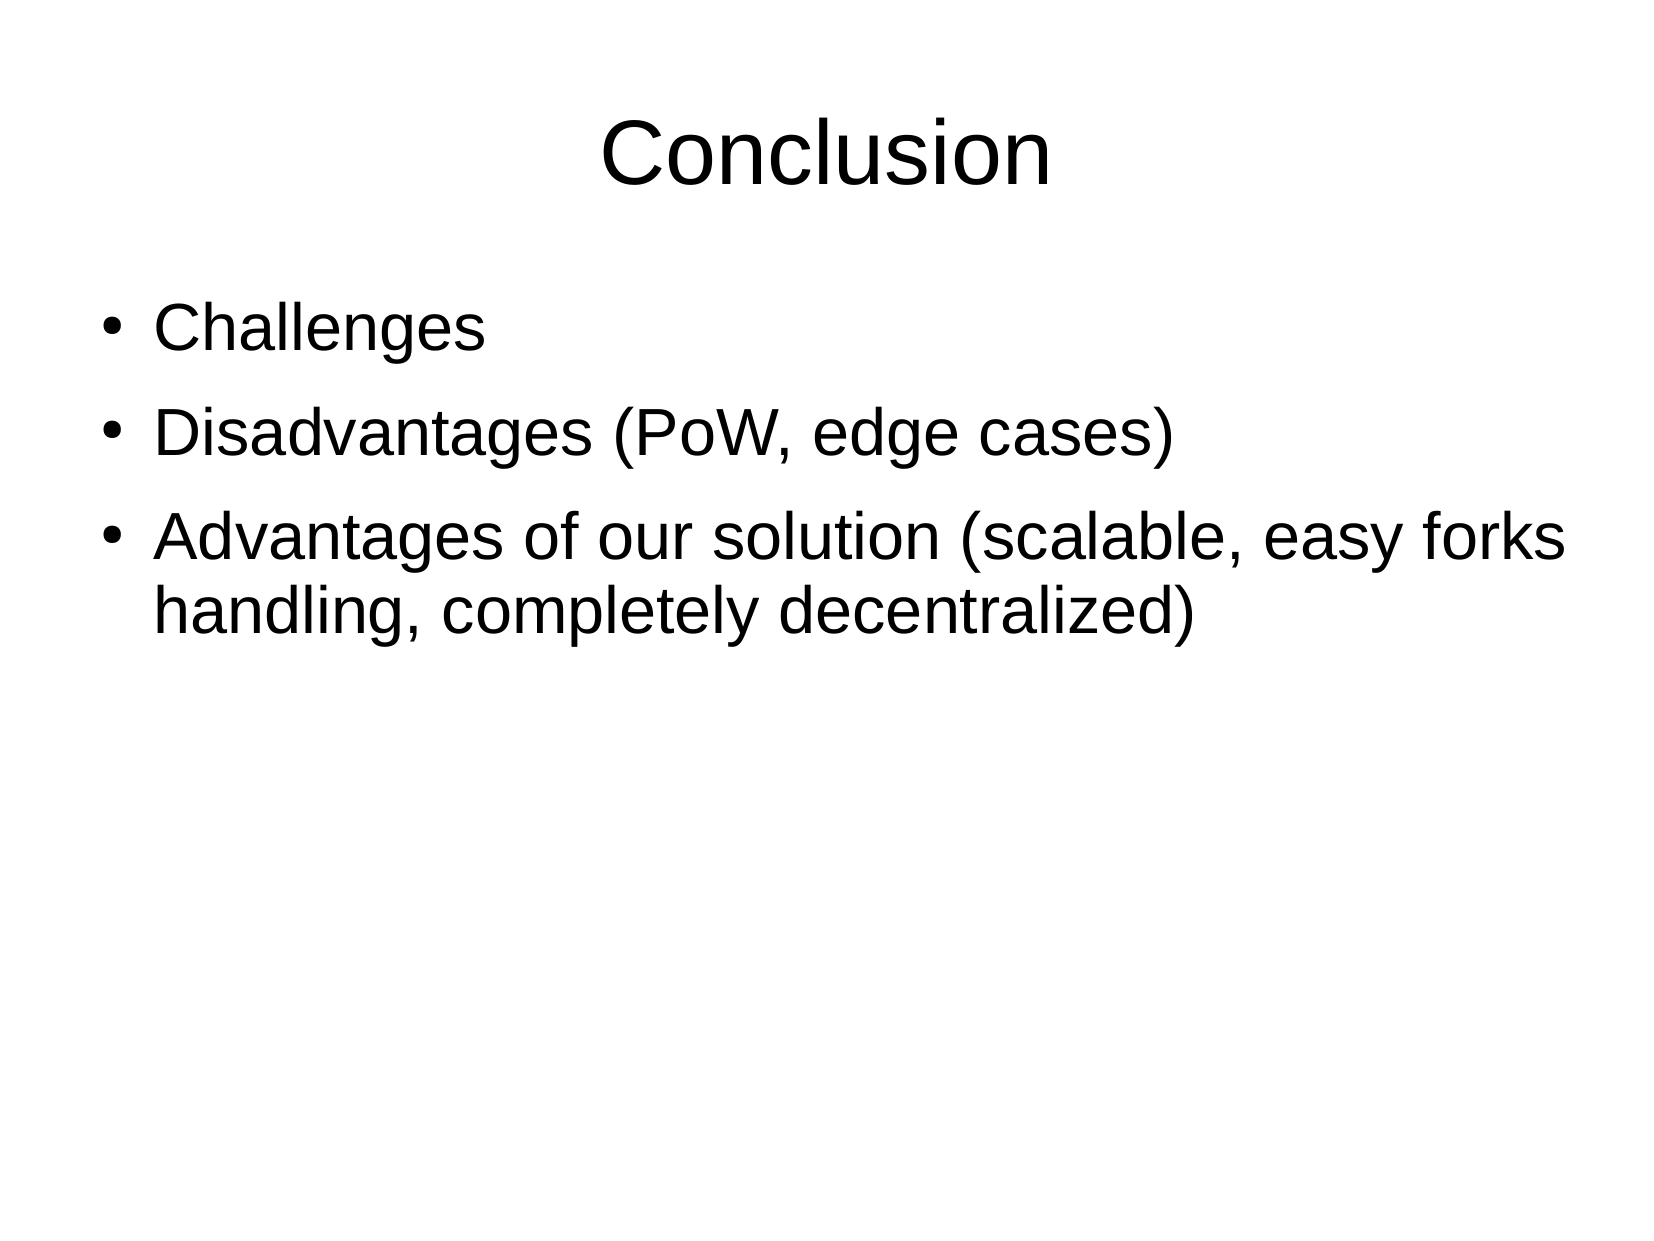

# Conclusion
Challenges
Disadvantages (PoW, edge cases)
Advantages of our solution (scalable, easy forks handling, completely decentralized)